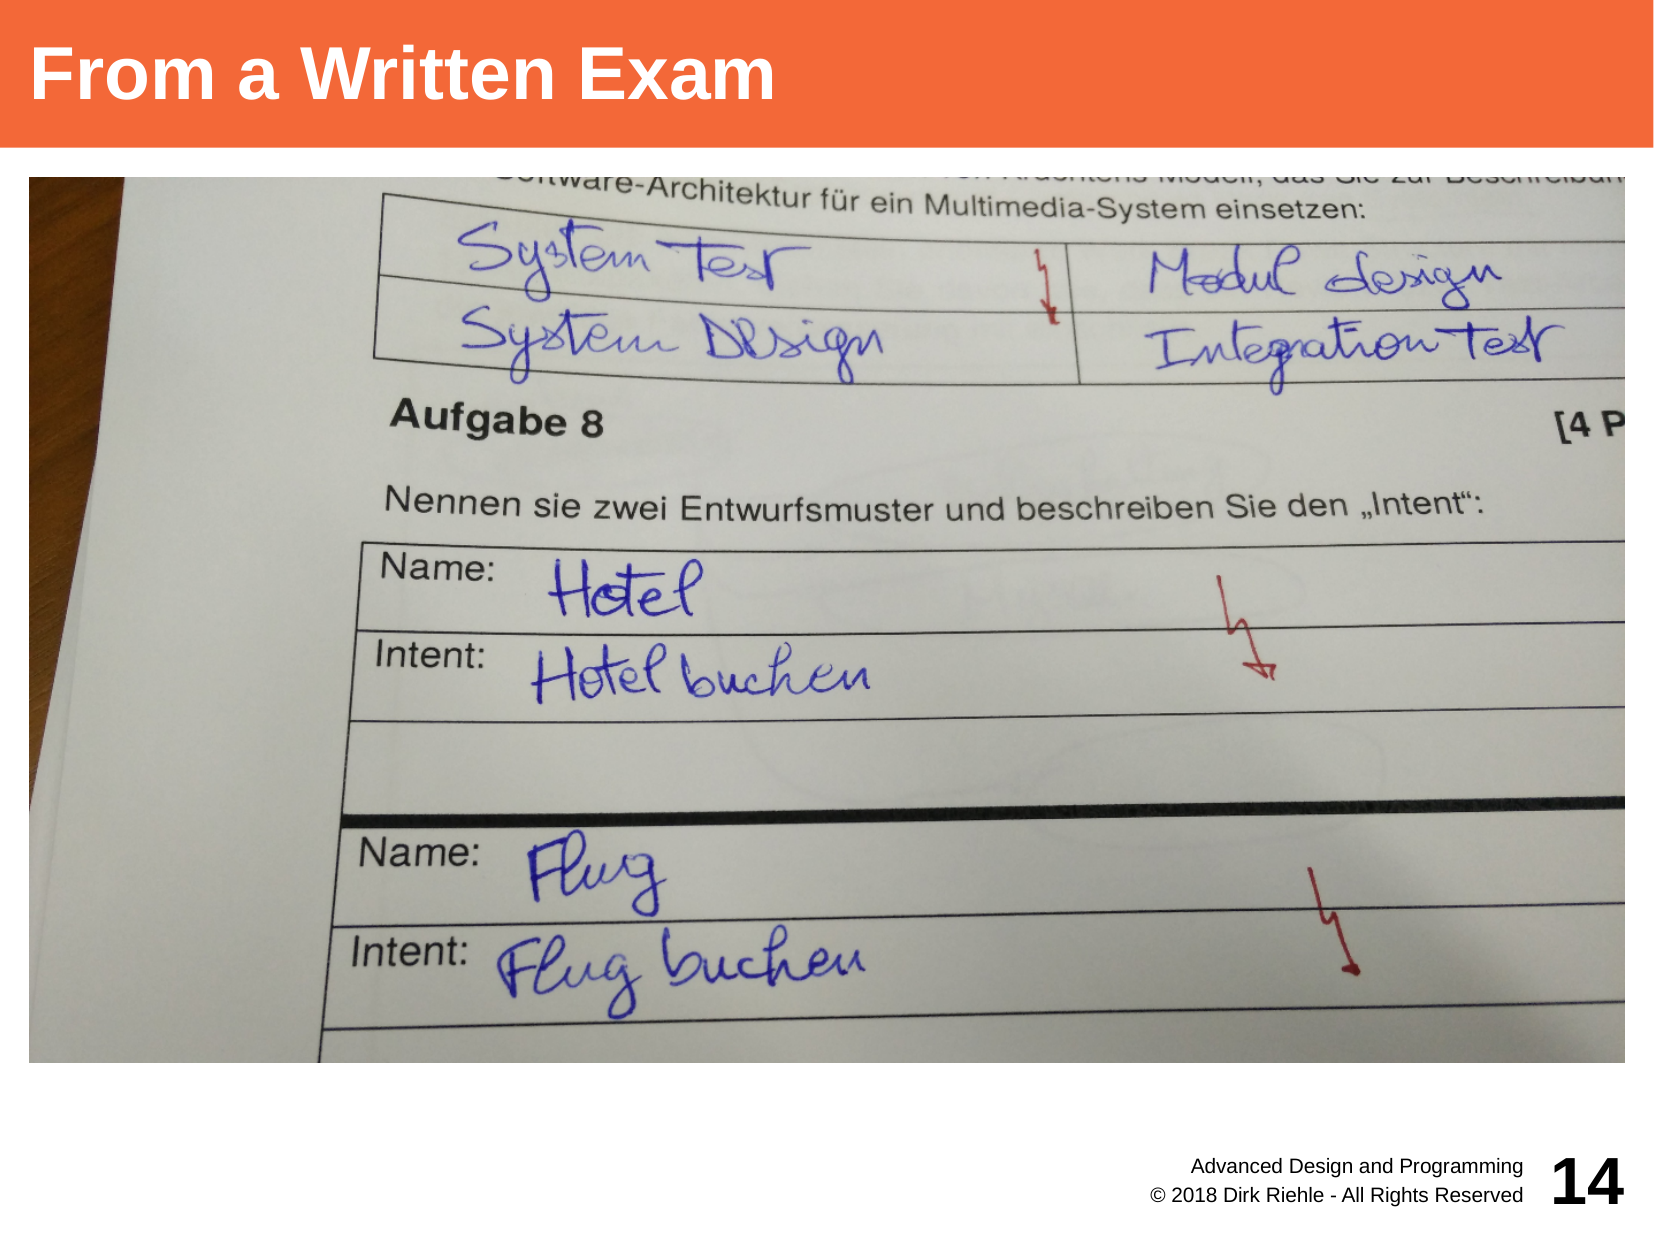

# From a Written Exam
Advanced Design and Programming
14
© 2018 Dirk Riehle - All Rights Reserved